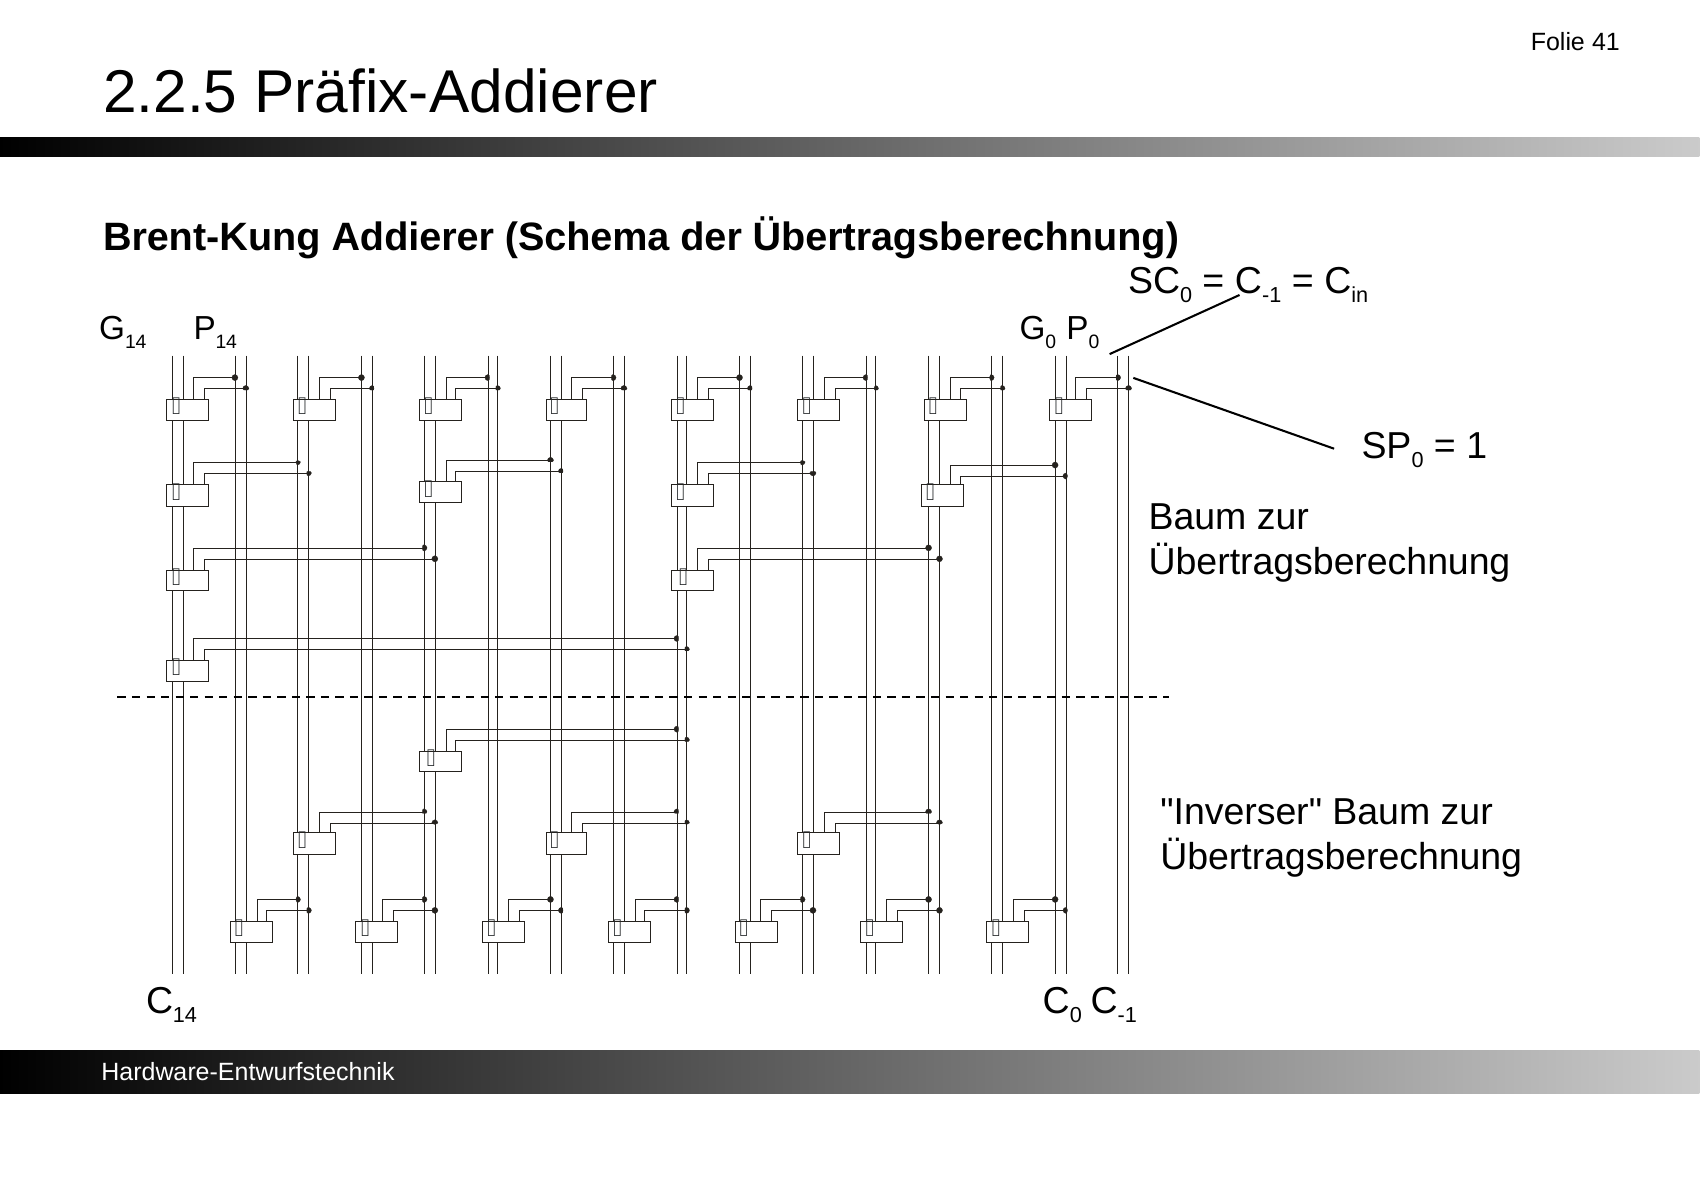

# 2.2.5 Präfix-Addierer
Brent-Kung Addierer (Schema der Übertragsberechnung)
SC0 = C-1 = Cin
G14
P14
G0
P0
SP0 = 1
Baum zur
Übertragsberechnung
"Inverser" Baum zur
Übertragsberechnung
C14
C0
C-1